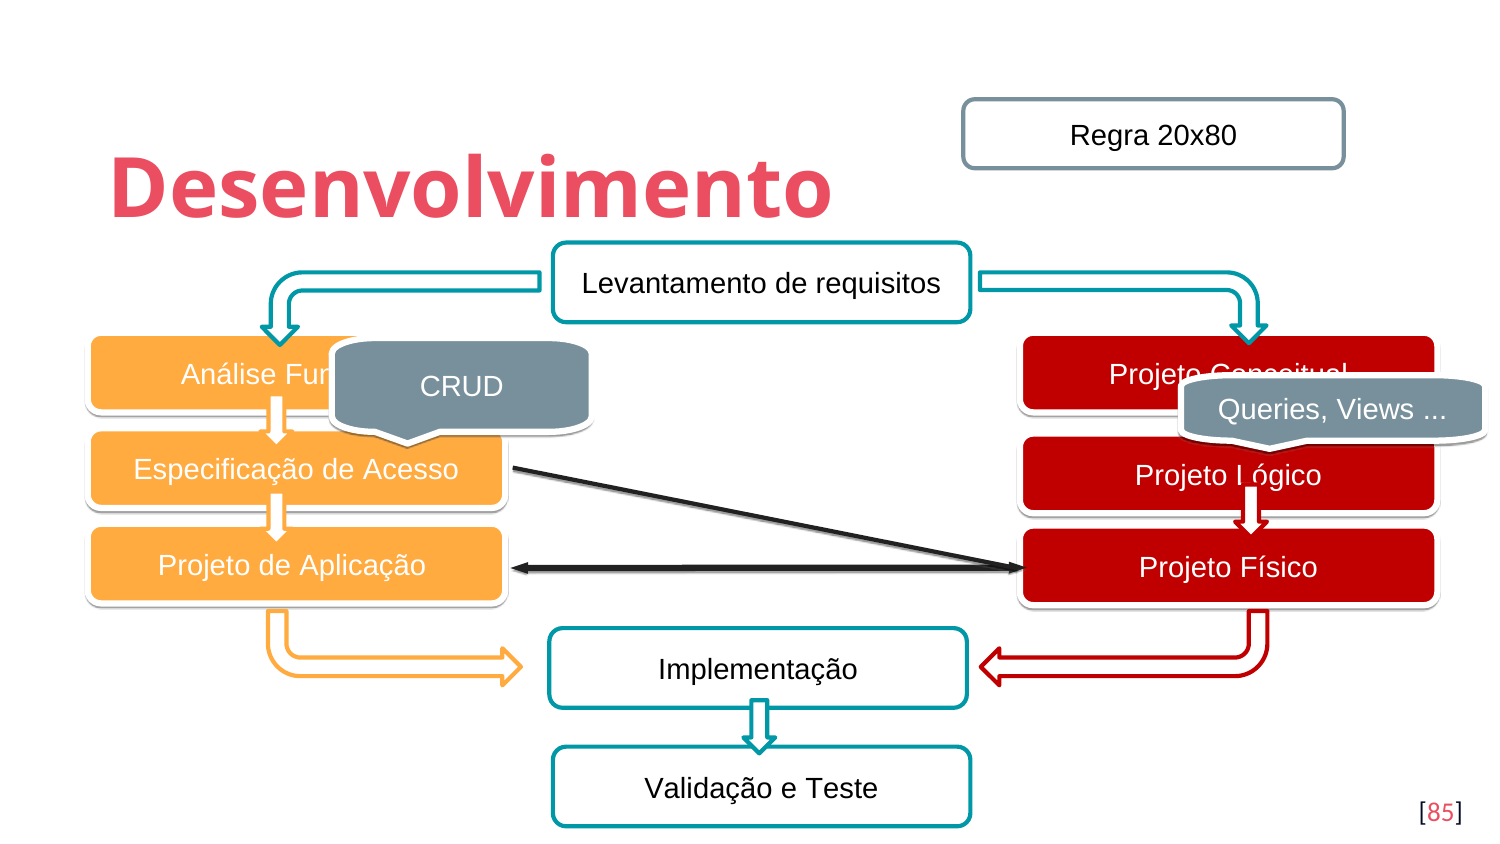

Regra 20x80
Desenvolvimento
Levantamento de requisitos
Análise Funcional
Especificação de Acesso
Projeto de Aplicação
Projeto Conceitual
Projeto Lógico
Projeto Físico
Implementação
Validação e Teste
CRUD
Queries, Views ...